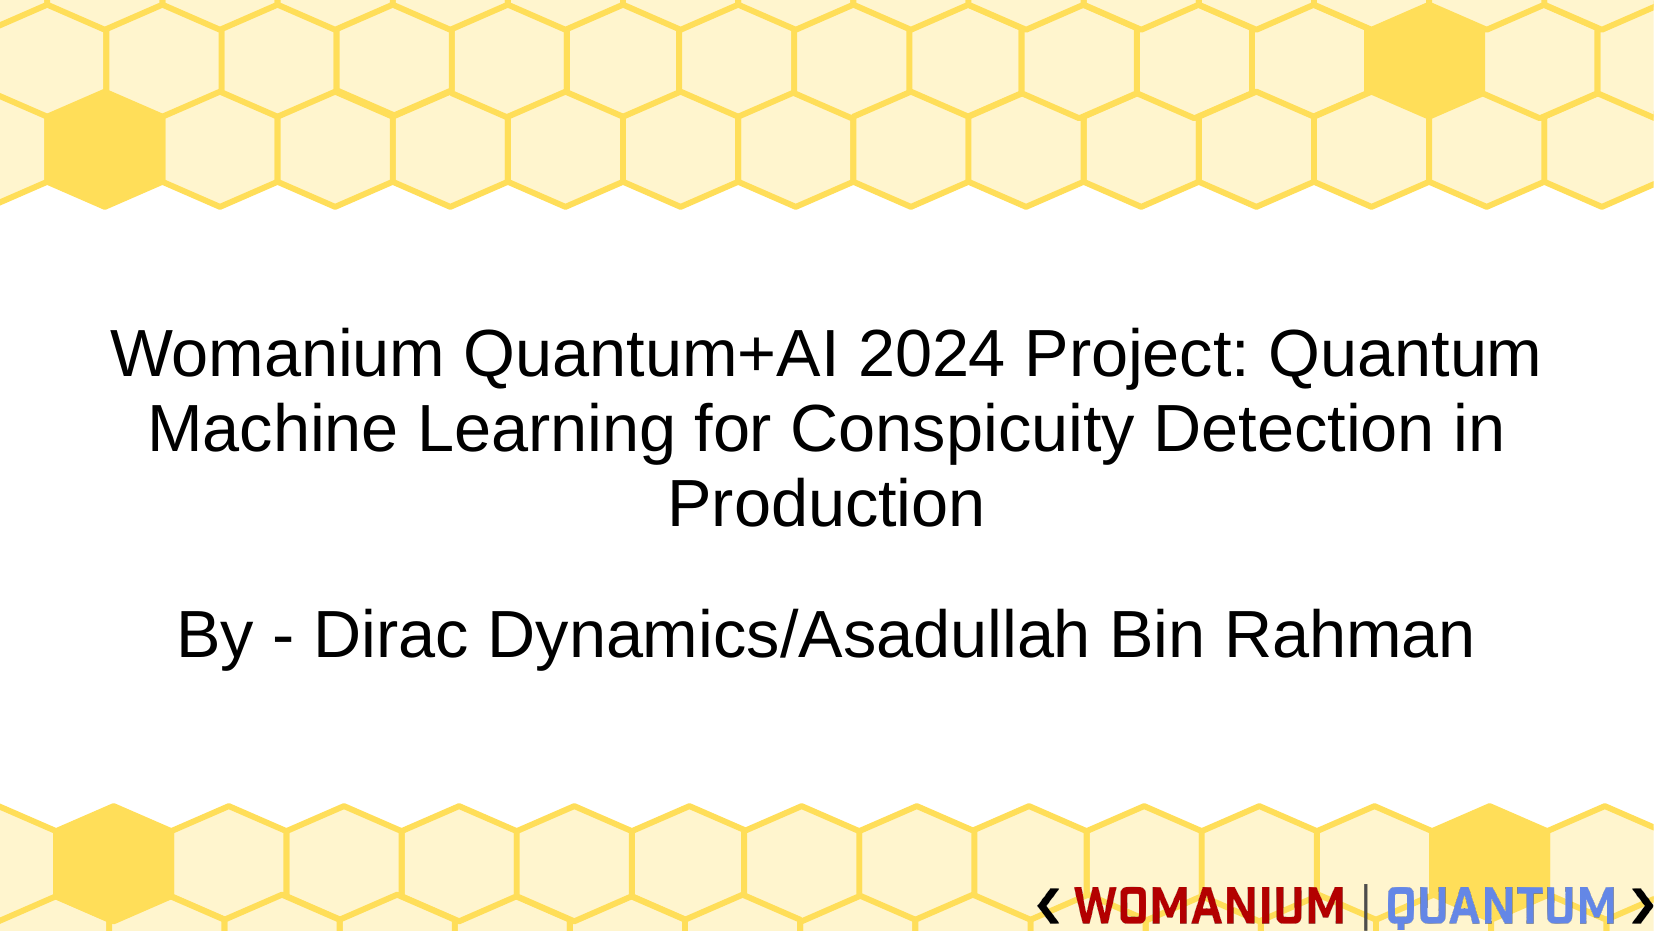

# Womanium Quantum+AI 2024 Project: Quantum Machine Learning for Conspicuity Detection in Production
By - Dirac Dynamics/Asadullah Bin Rahman